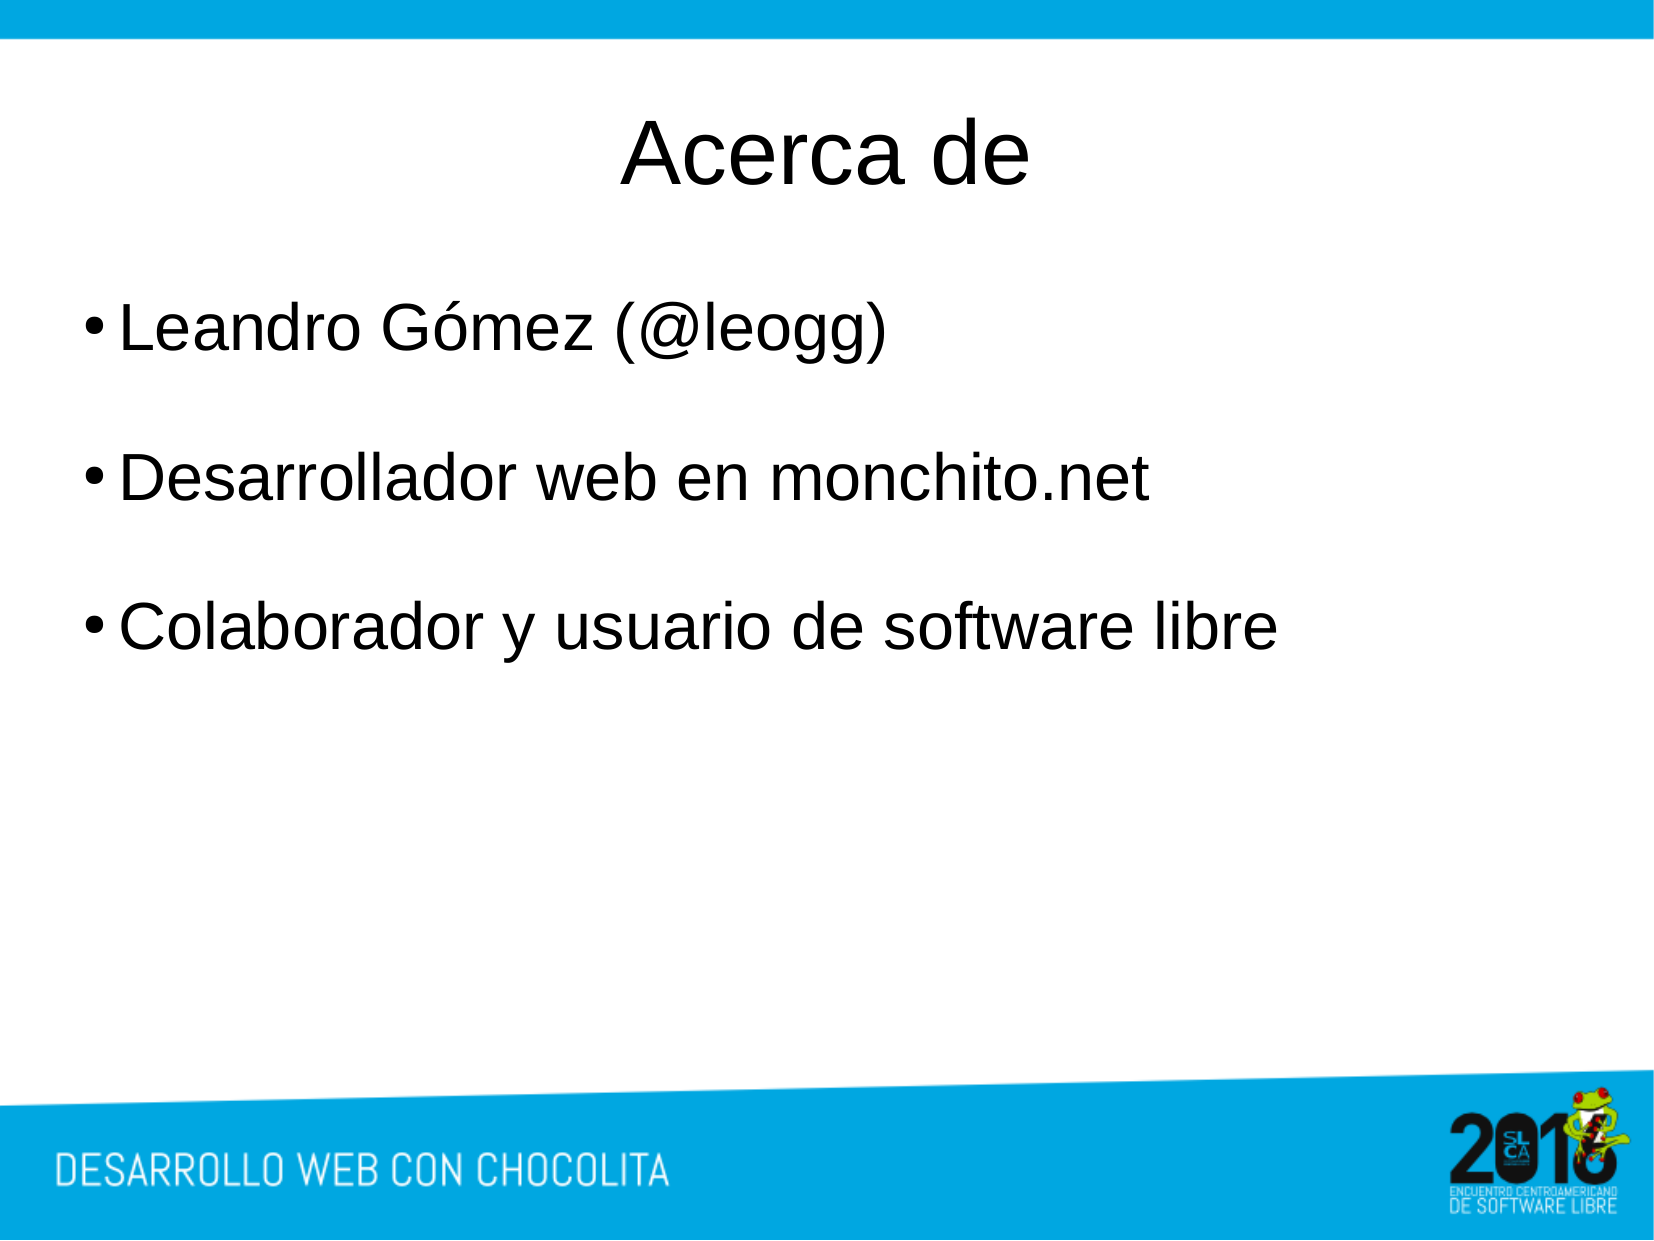

# Acerca de
Leandro Gómez (@leogg)
Desarrollador web en monchito.net
Colaborador y usuario de software libre